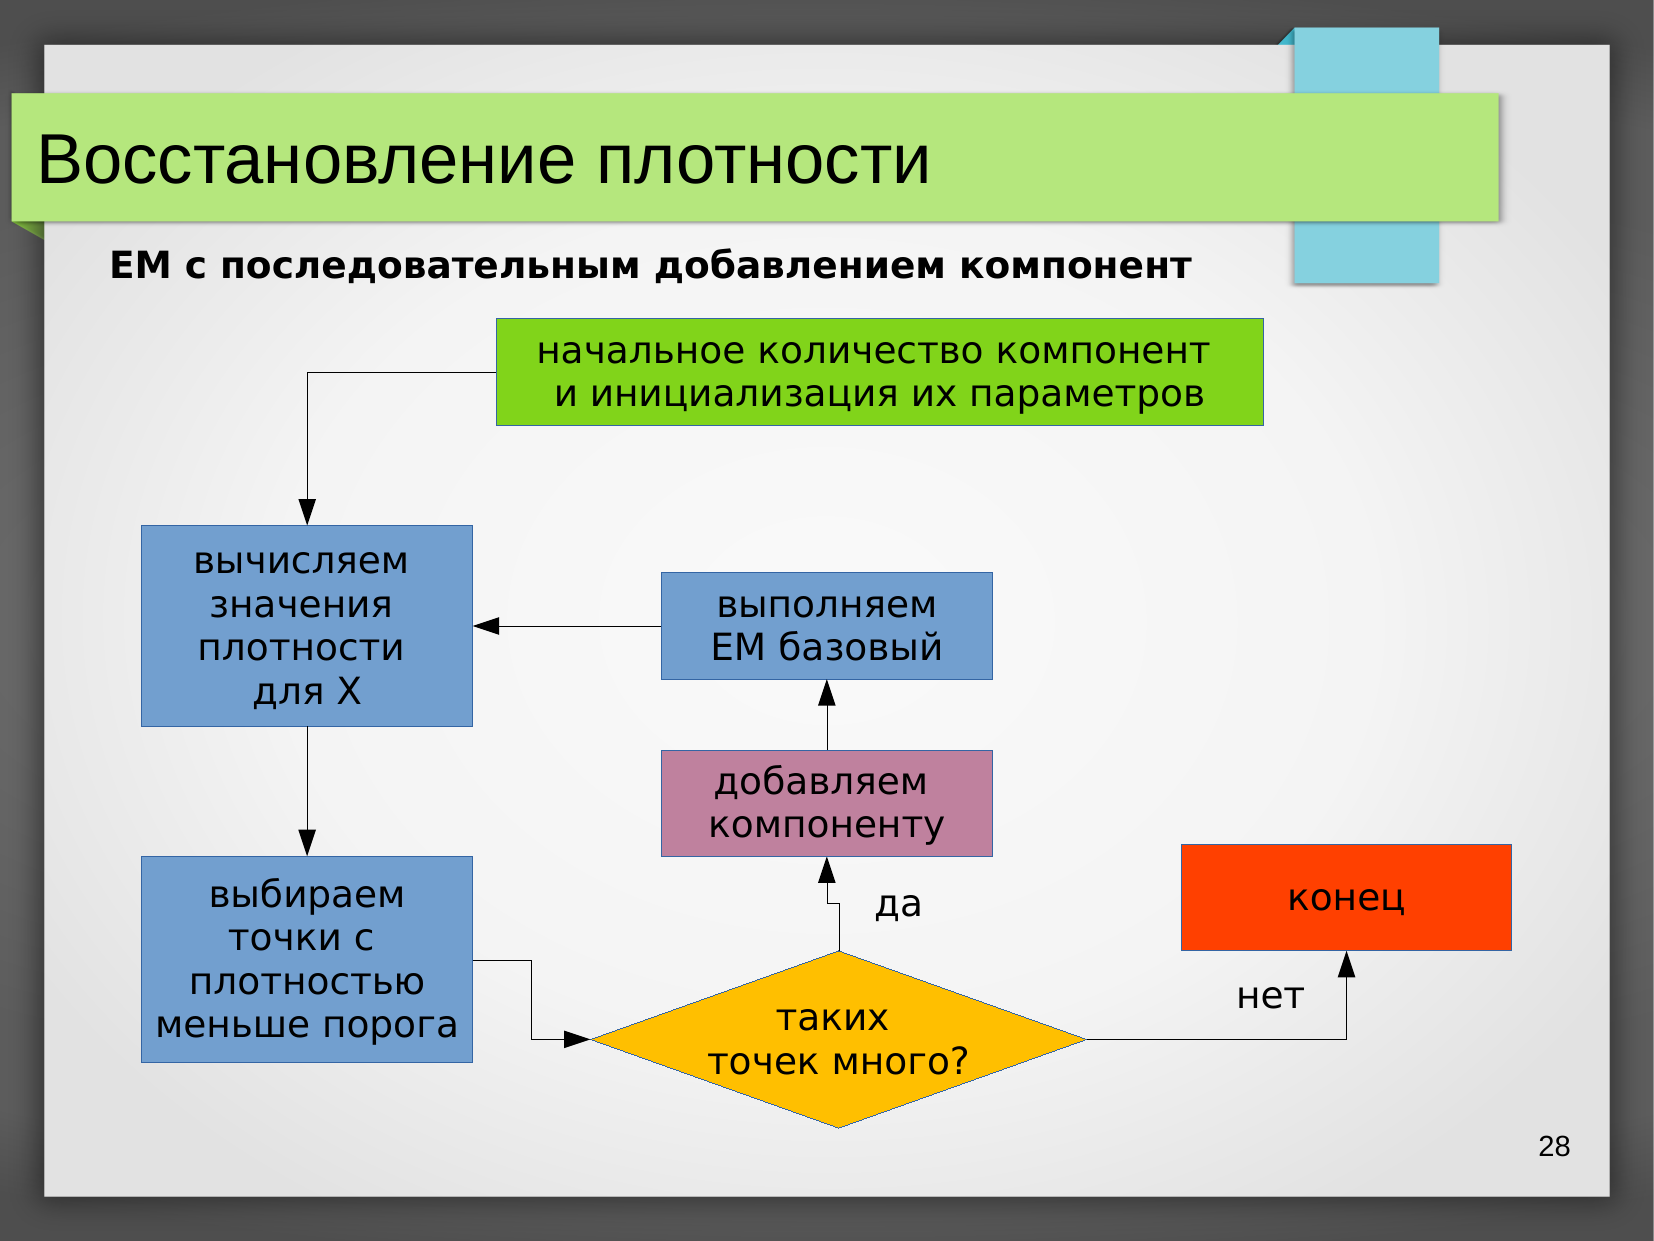

# Восстановление плотности
EM с последовательным добавлением компонент
начальное количество компонент
и инициализация их параметров
вычисляем
значения
плотности
для X
выполняем
ЕМ базовый
добавляем
компоненту
конец
выбираем
точки с
плотностью
меньше порога
таких
точек много?
28